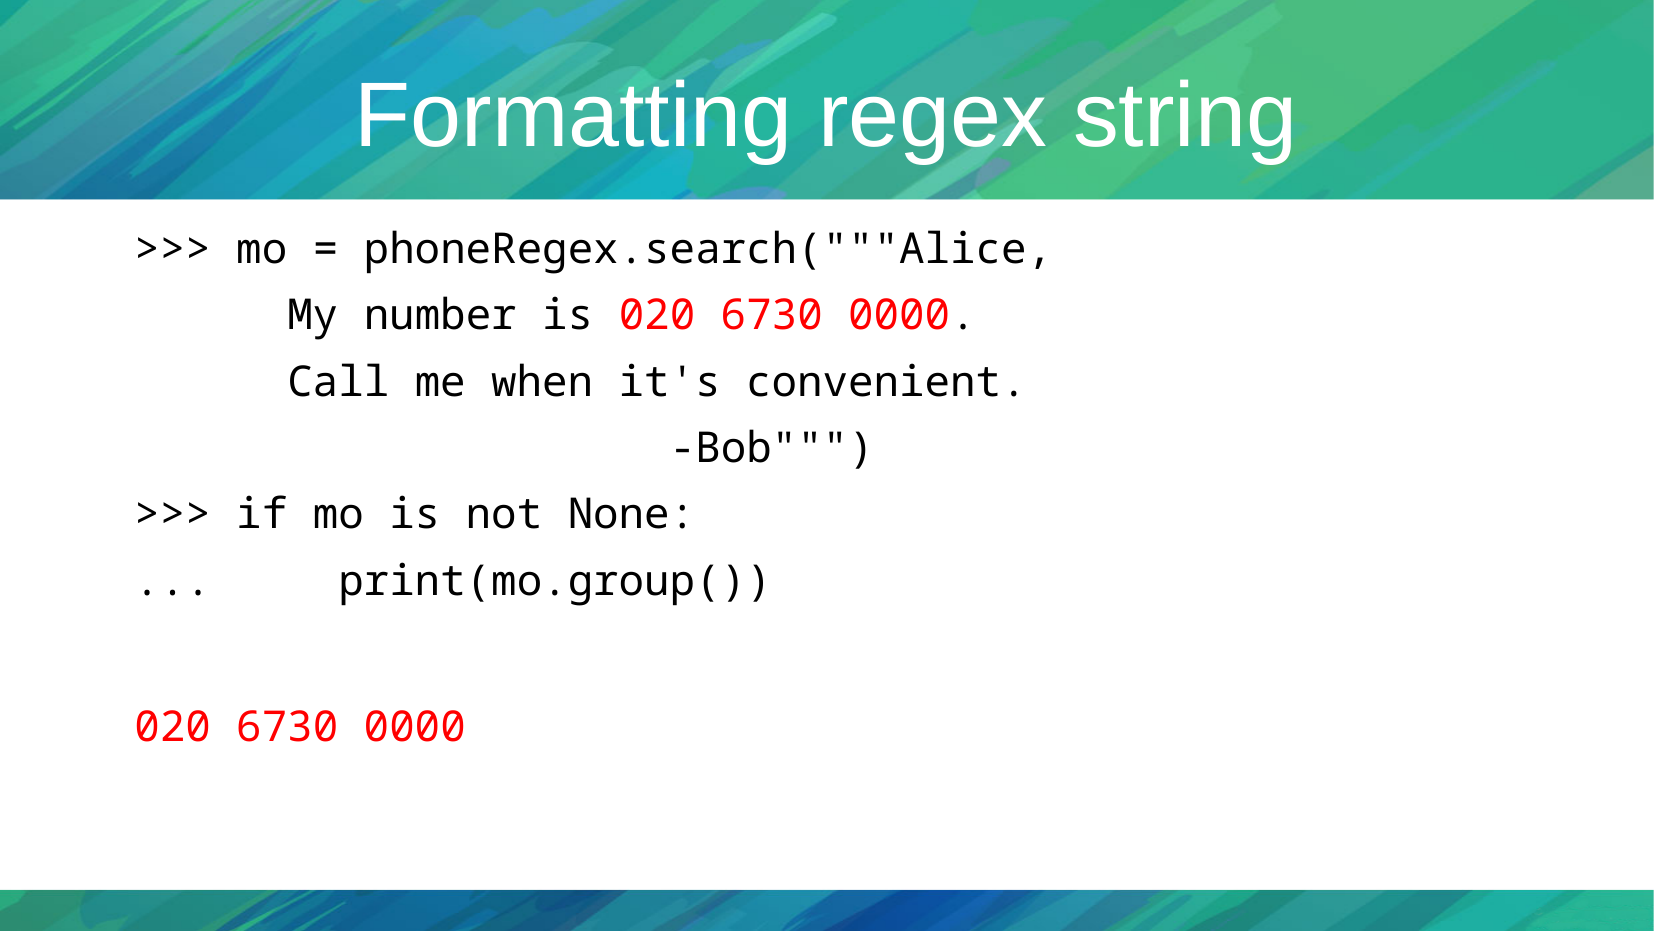

# Formatting regex string
>>> mo = phoneRegex.search("""Alice,
 My number is 020 6730 0000.
 Call me when it's convenient.
 -Bob""")
>>> if mo is not None:
... print(mo.group())
020 6730 0000